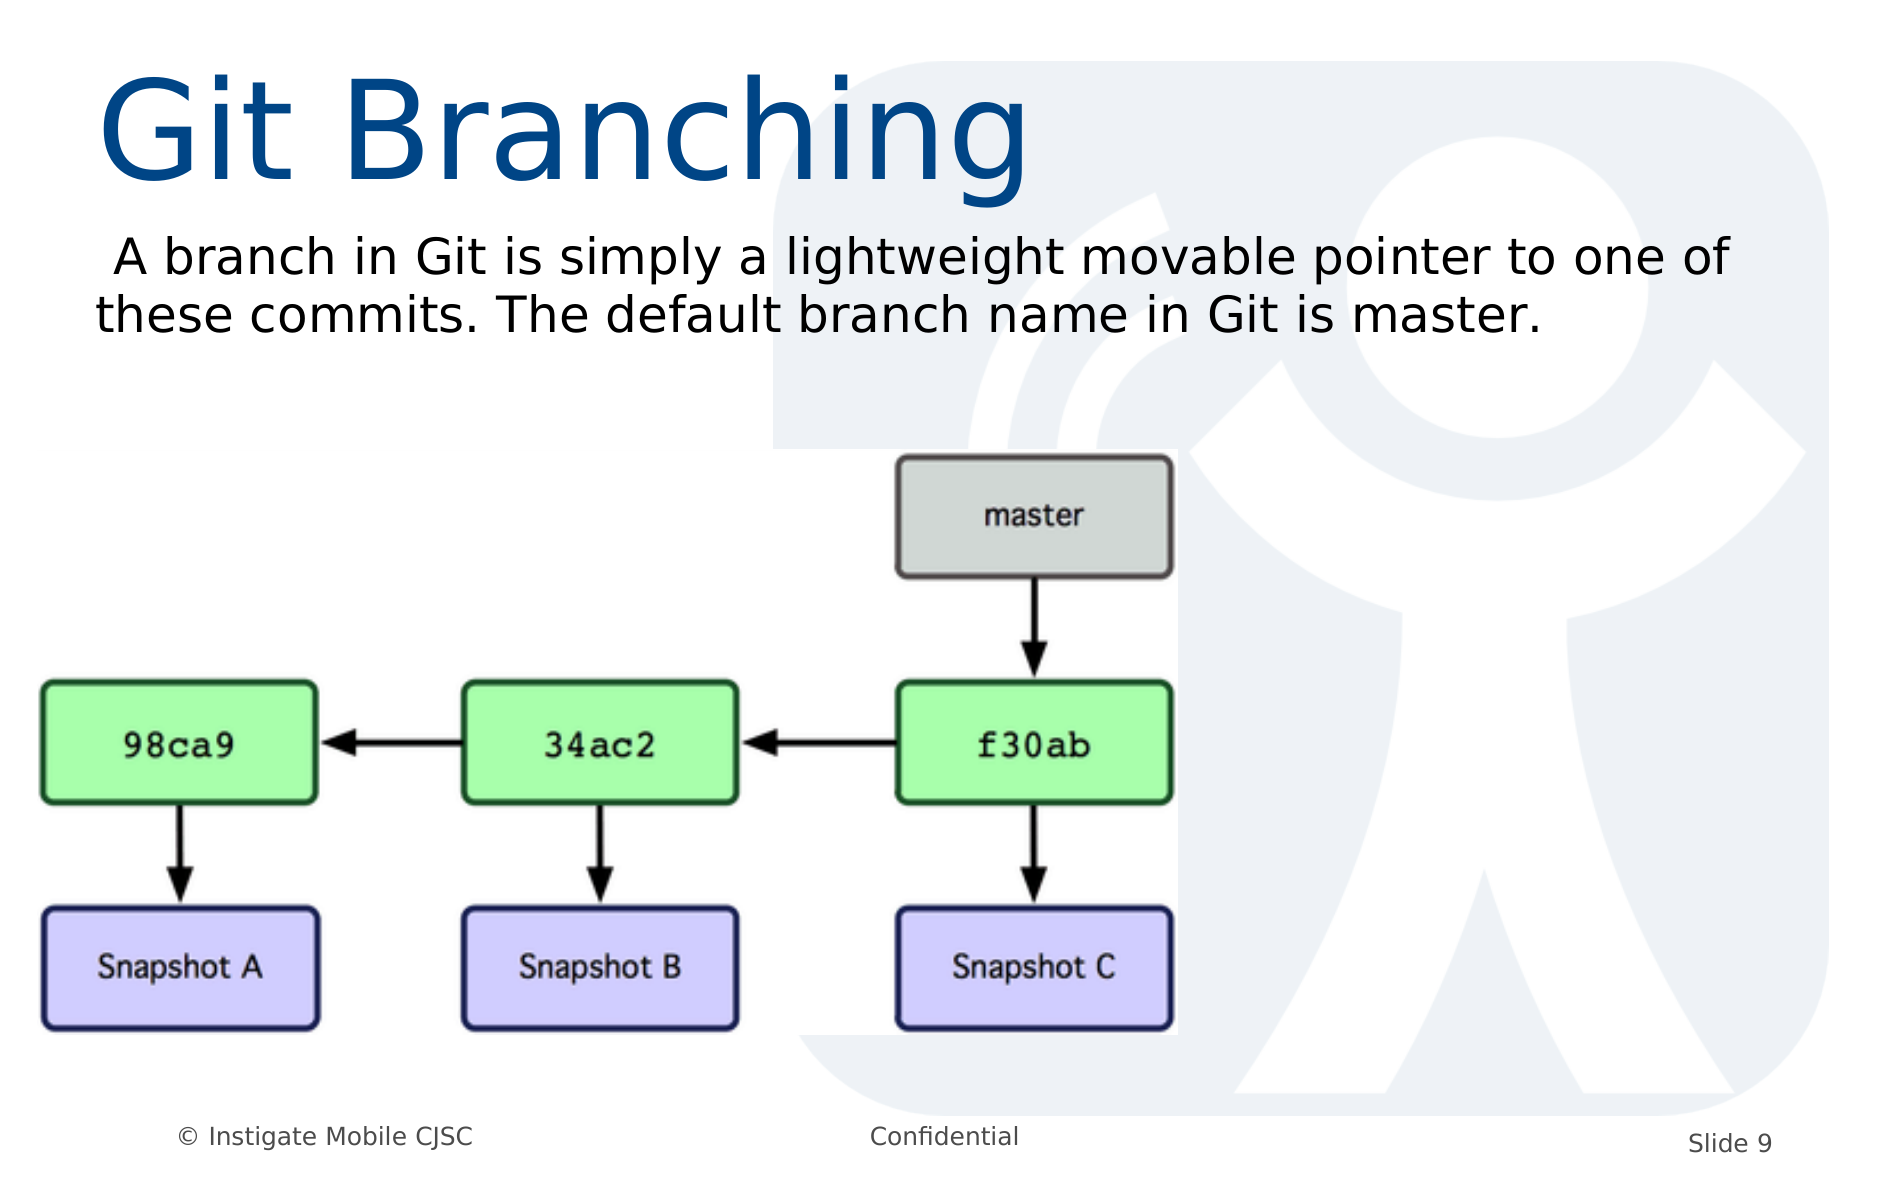

# Git Branching
A branch in Git is simply a lightweight movable pointer to one of these commits. The default branch name in Git is master.